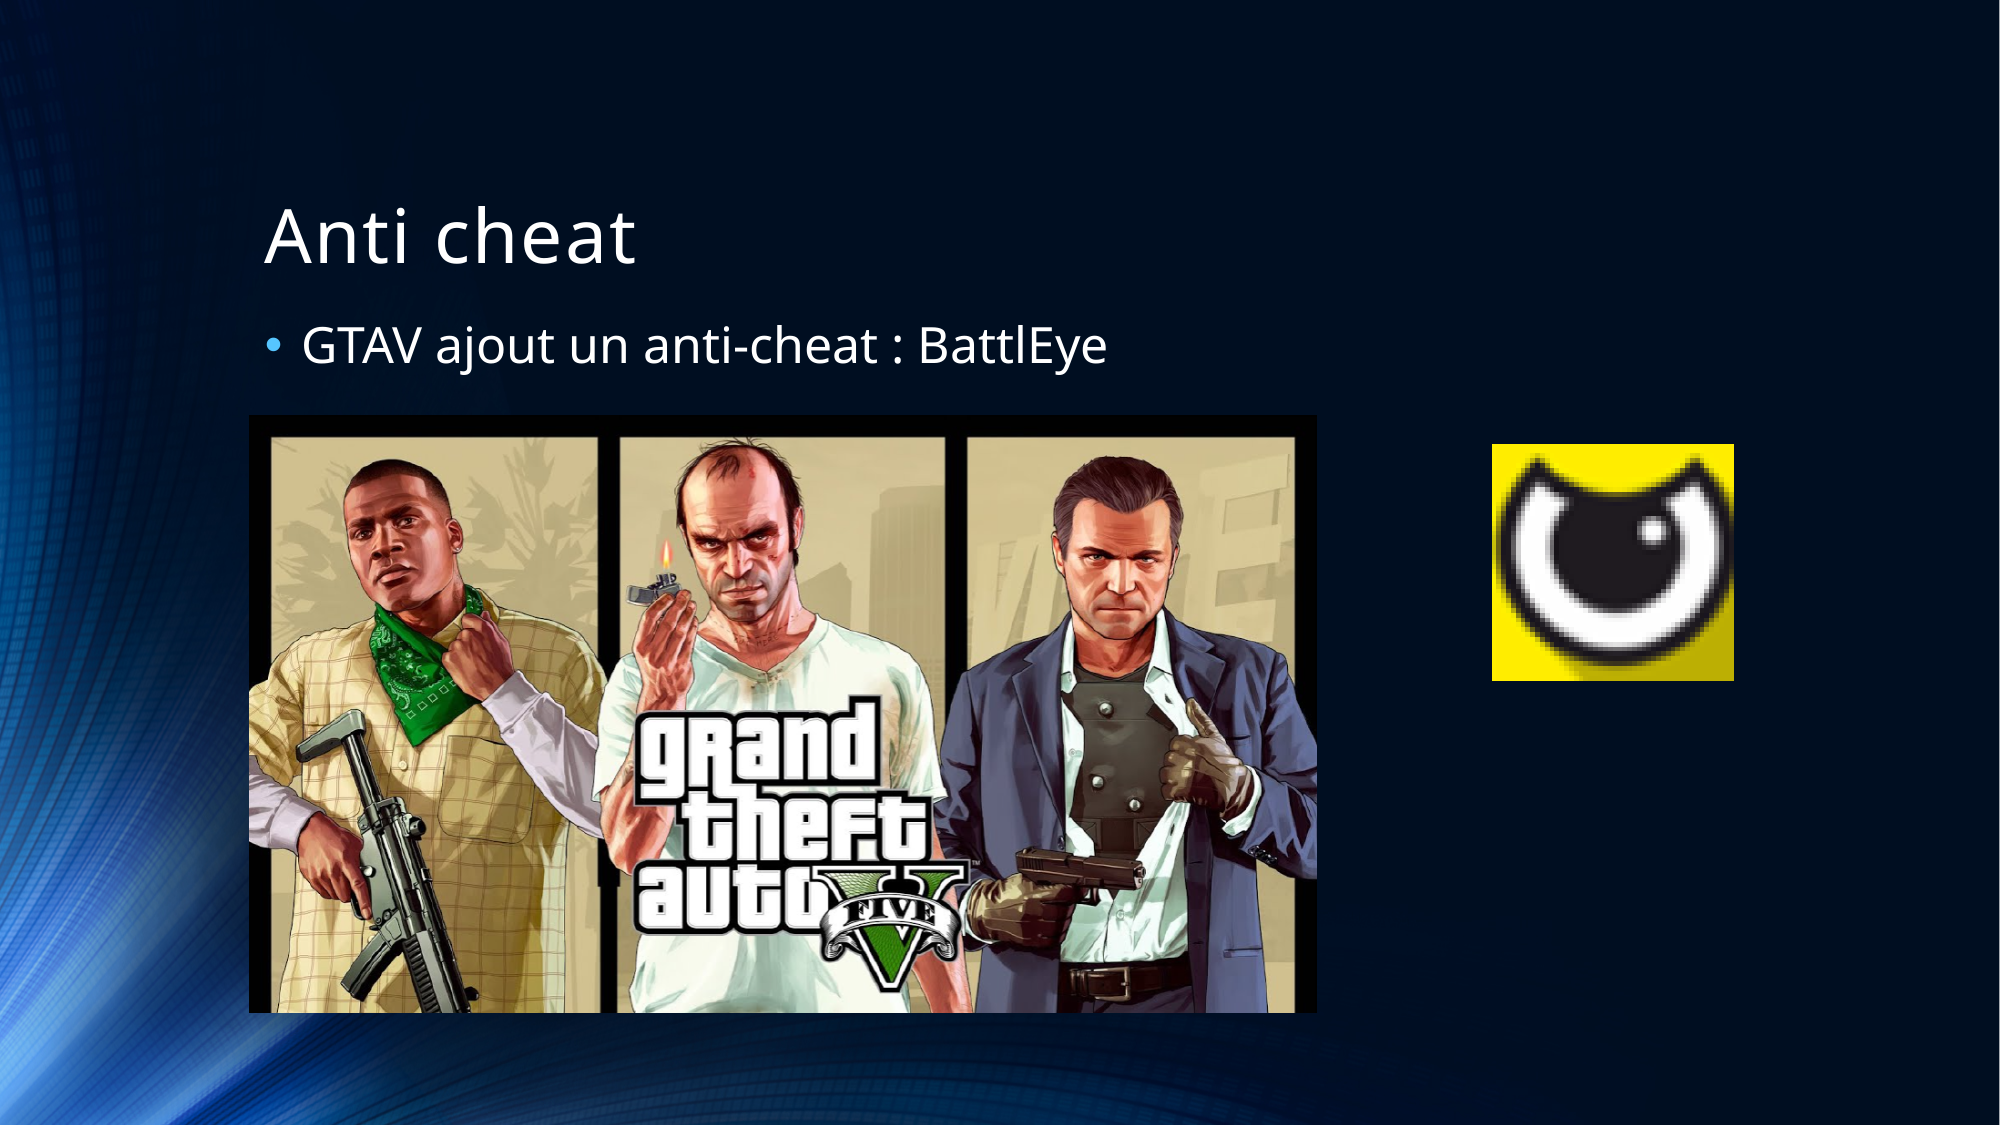

# Anti cheat
GTAV ajout un anti-cheat : BattlEye